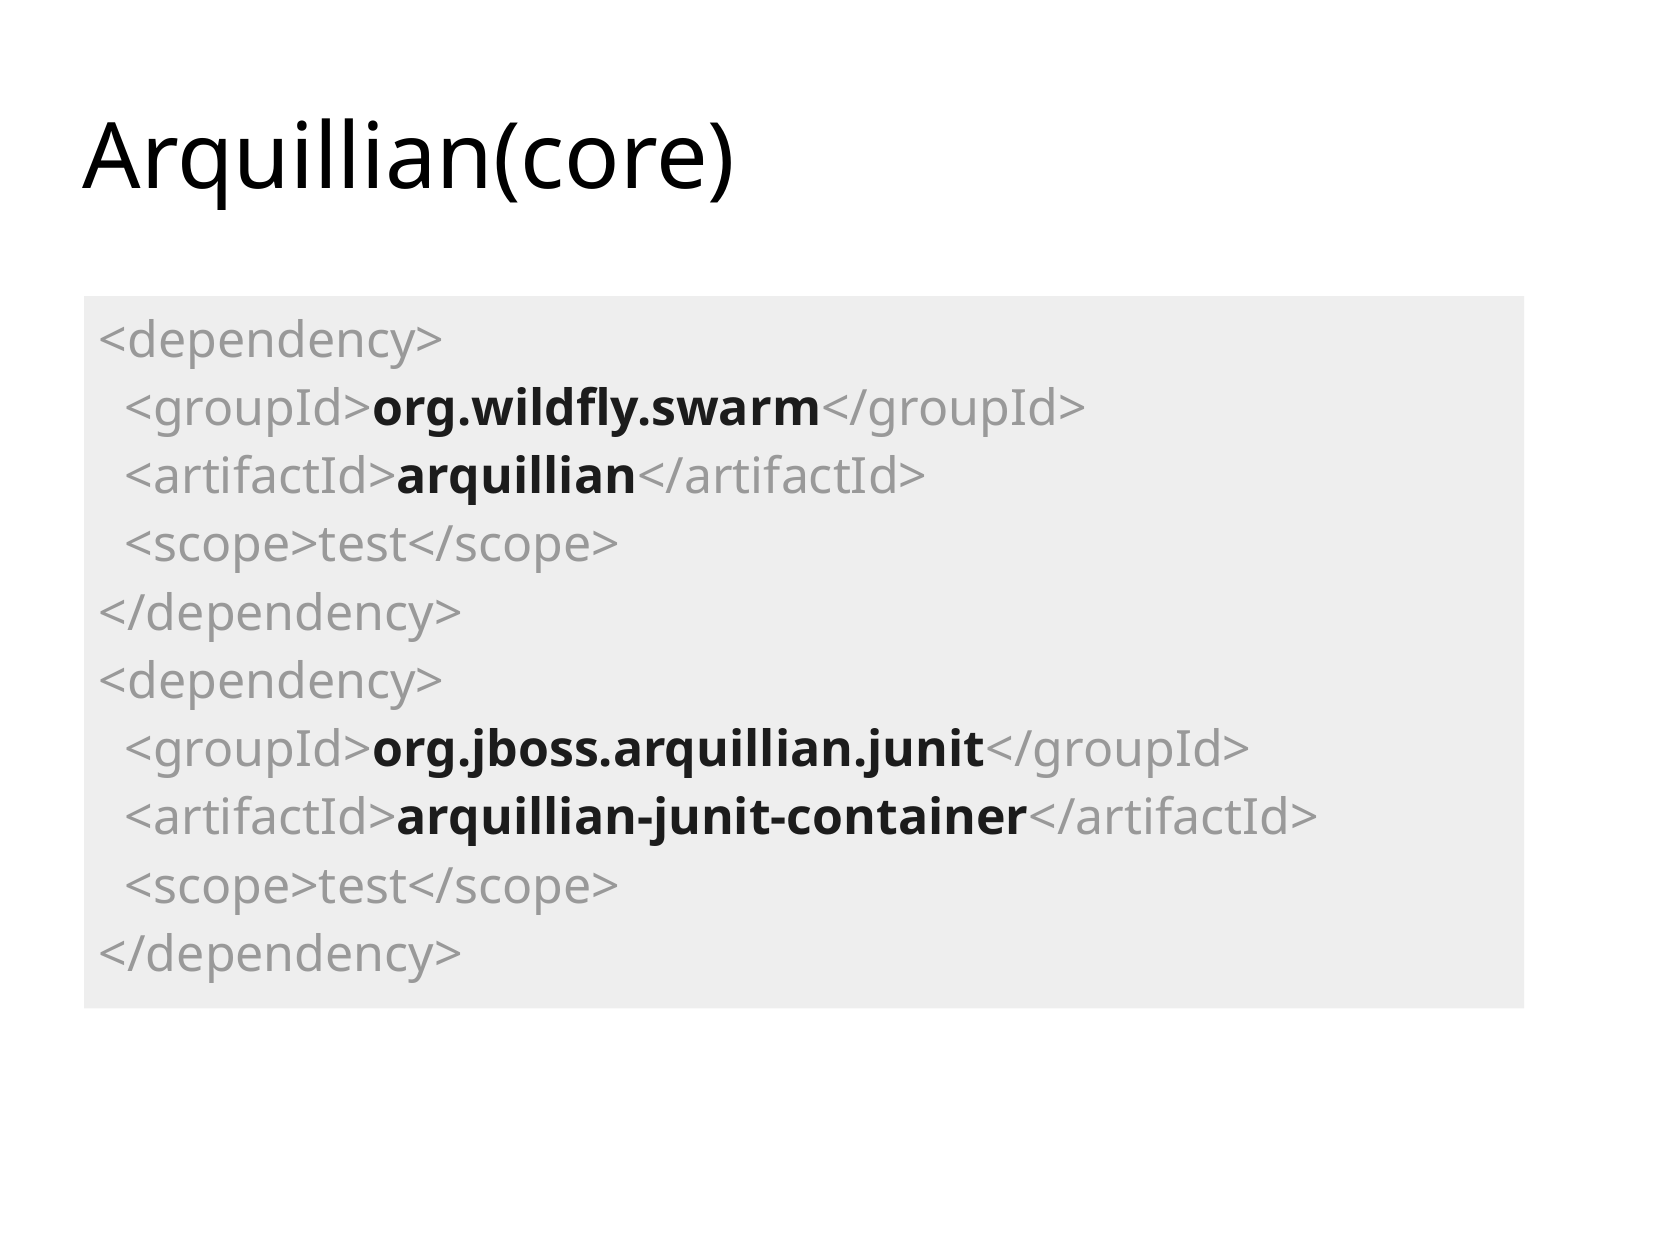

# Arquillian(core)
<dependency>
 <groupId>org.wildfly.swarm</groupId>
 <artifactId>arquillian</artifactId>
 <scope>test</scope>
</dependency>
<dependency>
 <groupId>org.jboss.arquillian.junit</groupId>
 <artifactId>arquillian-junit-container</artifactId>
 <scope>test</scope>
</dependency>